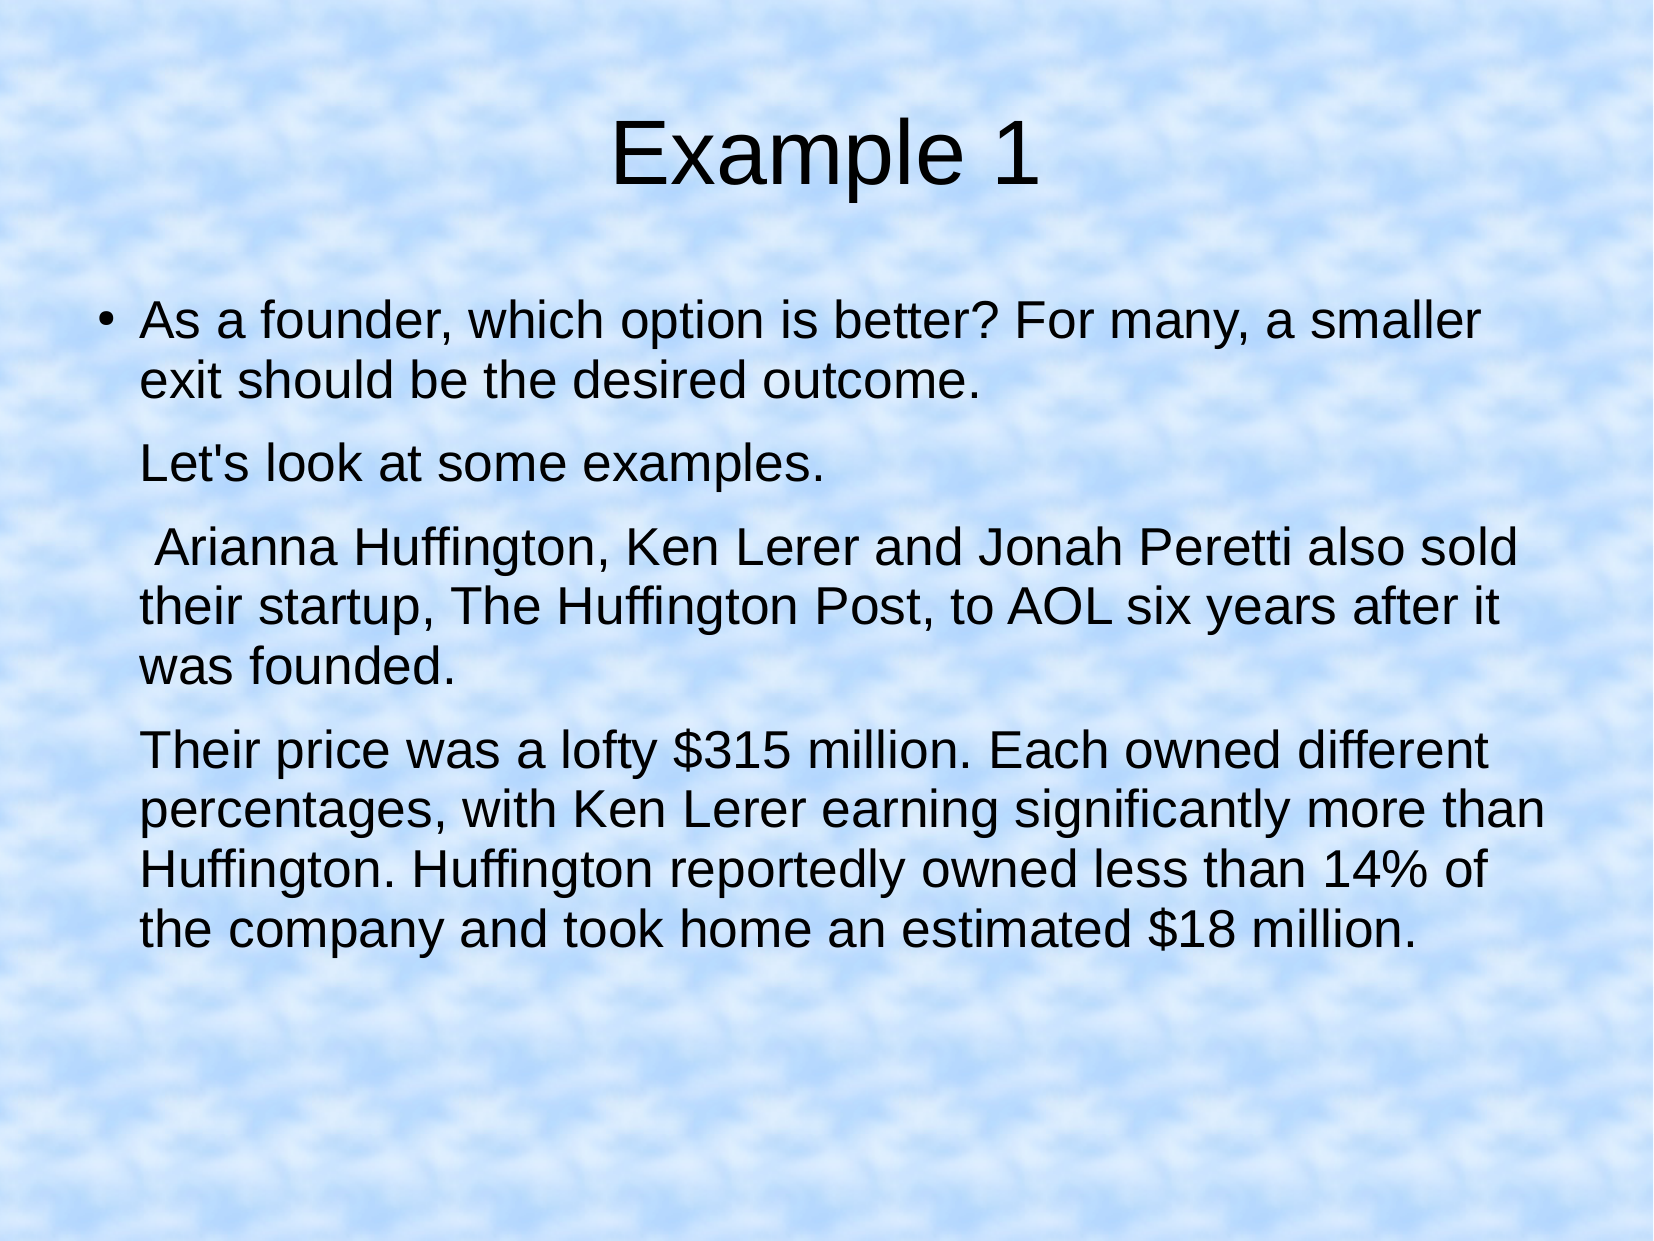

# Example 1
As a founder, which option is better? For many, a smaller exit should be the desired outcome.
Let's look at some examples.
 Arianna Huffington, Ken Lerer and Jonah Peretti also sold their startup, The Huffington Post, to AOL six years after it was founded.
Their price was a lofty $315 million. Each owned different percentages, with Ken Lerer earning significantly more than Huffington. Huffington reportedly owned less than 14% of the company and took home an estimated $18 million.